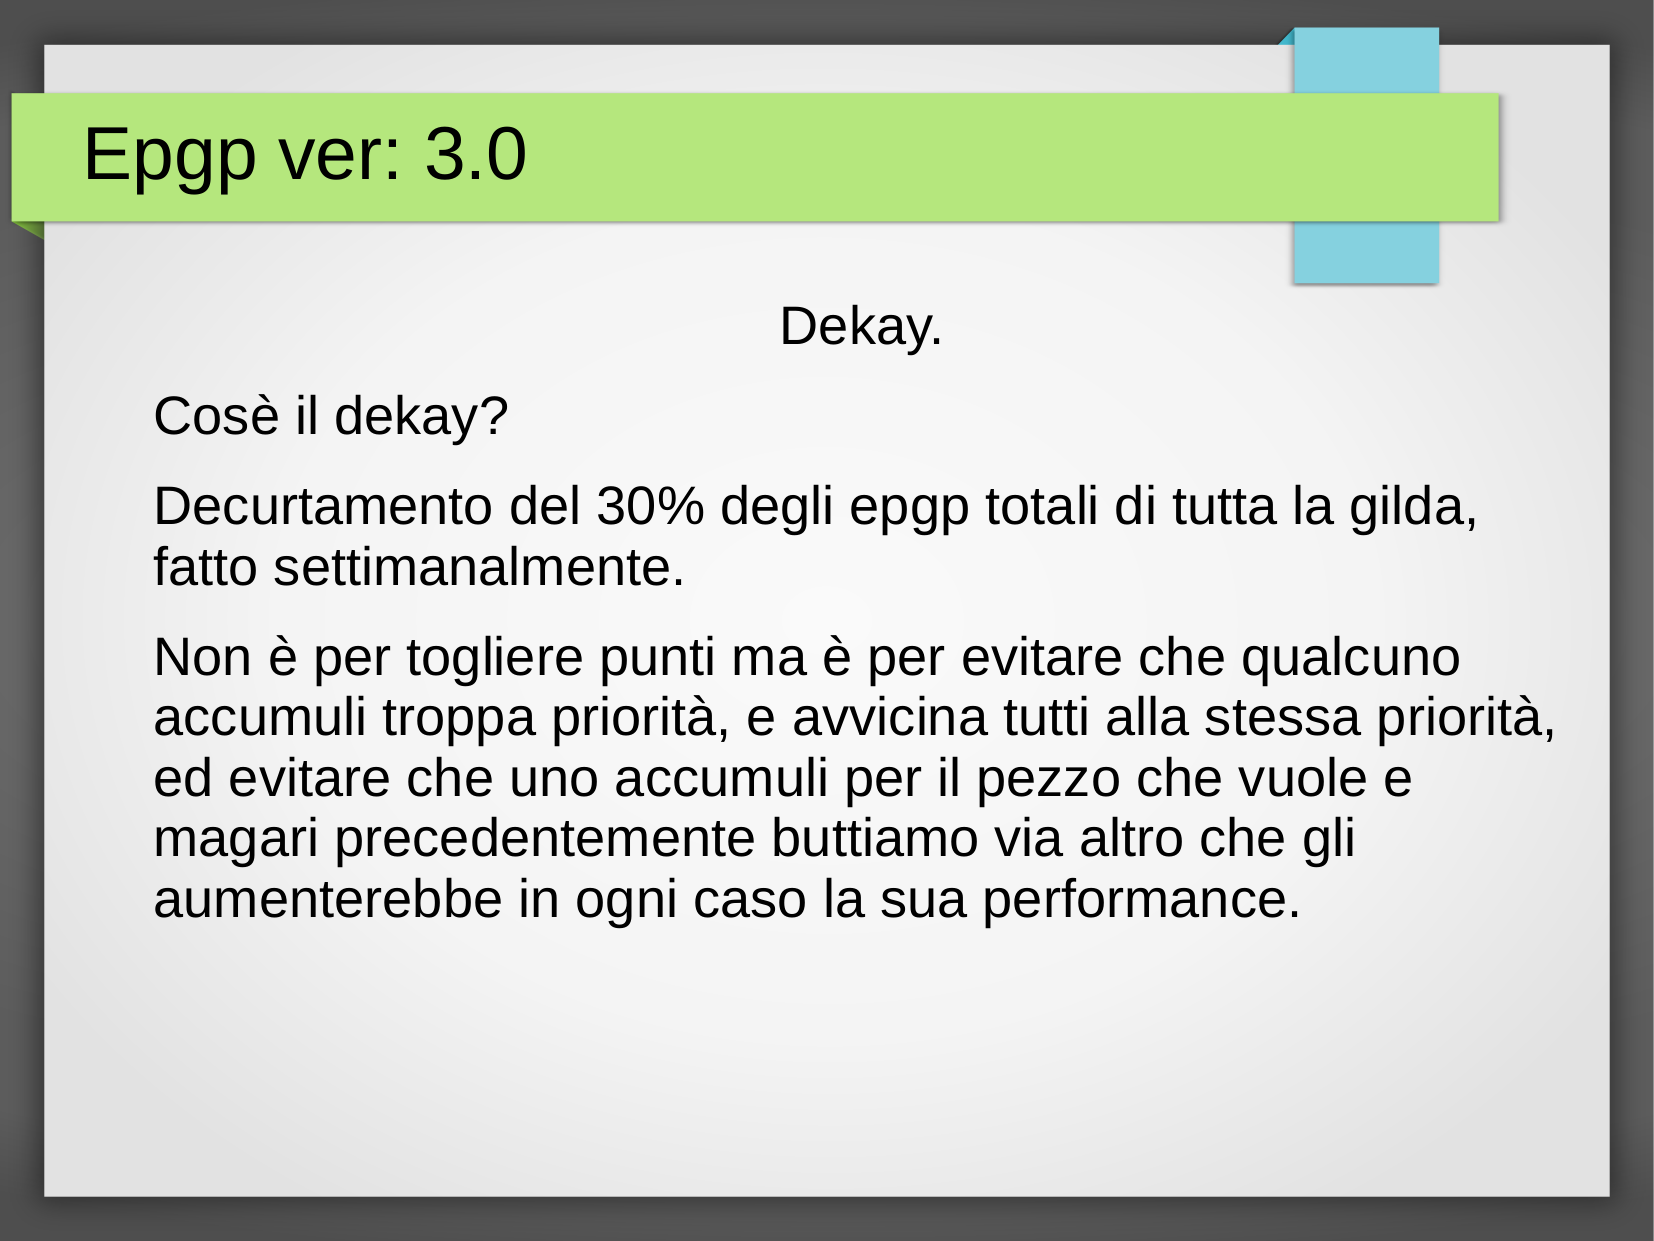

# Epgp ver: 3.0
Dekay.
Cosè il dekay?
Decurtamento del 30% degli epgp totali di tutta la gilda, fatto settimanalmente.
Non è per togliere punti ma è per evitare che qualcuno accumuli troppa priorità, e avvicina tutti alla stessa priorità, ed evitare che uno accumuli per il pezzo che vuole e magari precedentemente buttiamo via altro che gli aumenterebbe in ogni caso la sua performance.